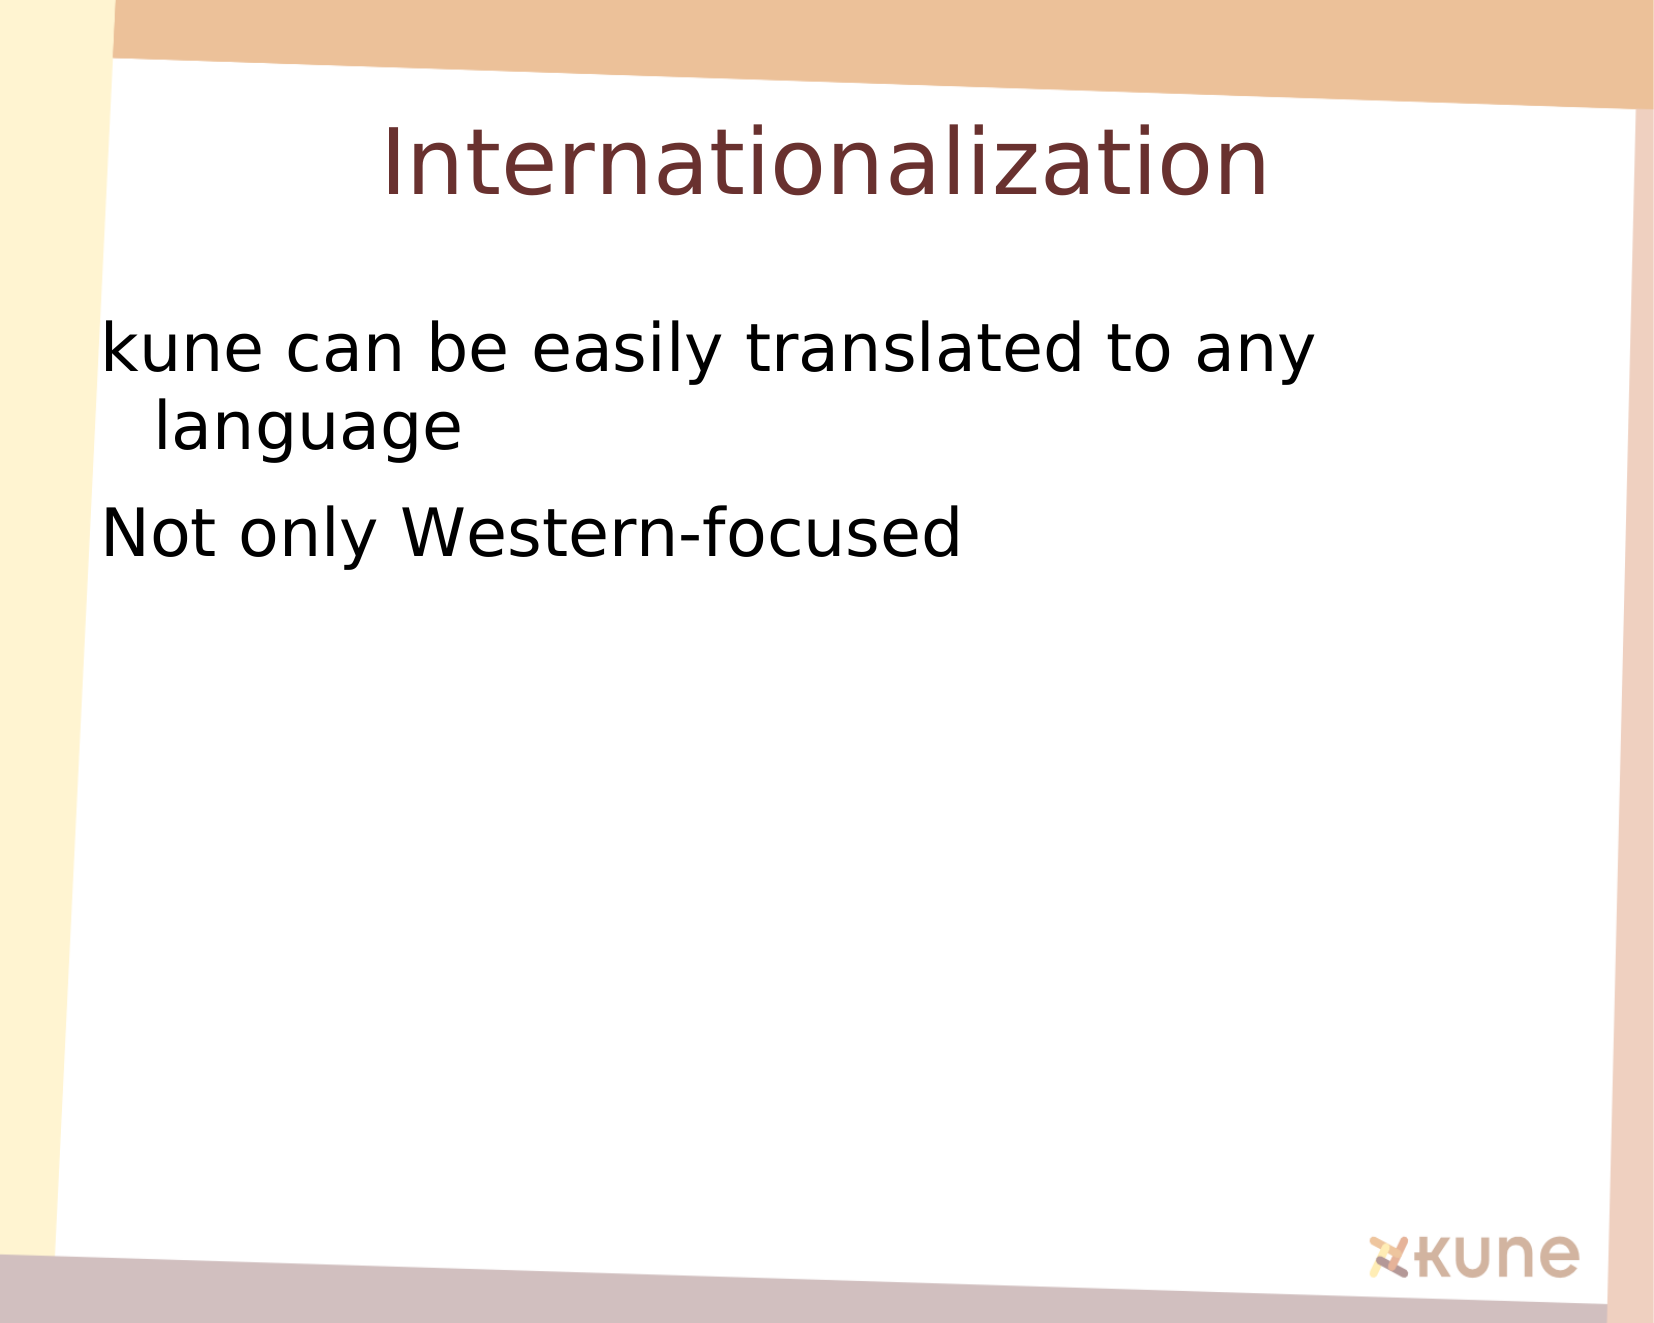

# Internationalization
kune can be easily translated to any language
Not only Western-focused